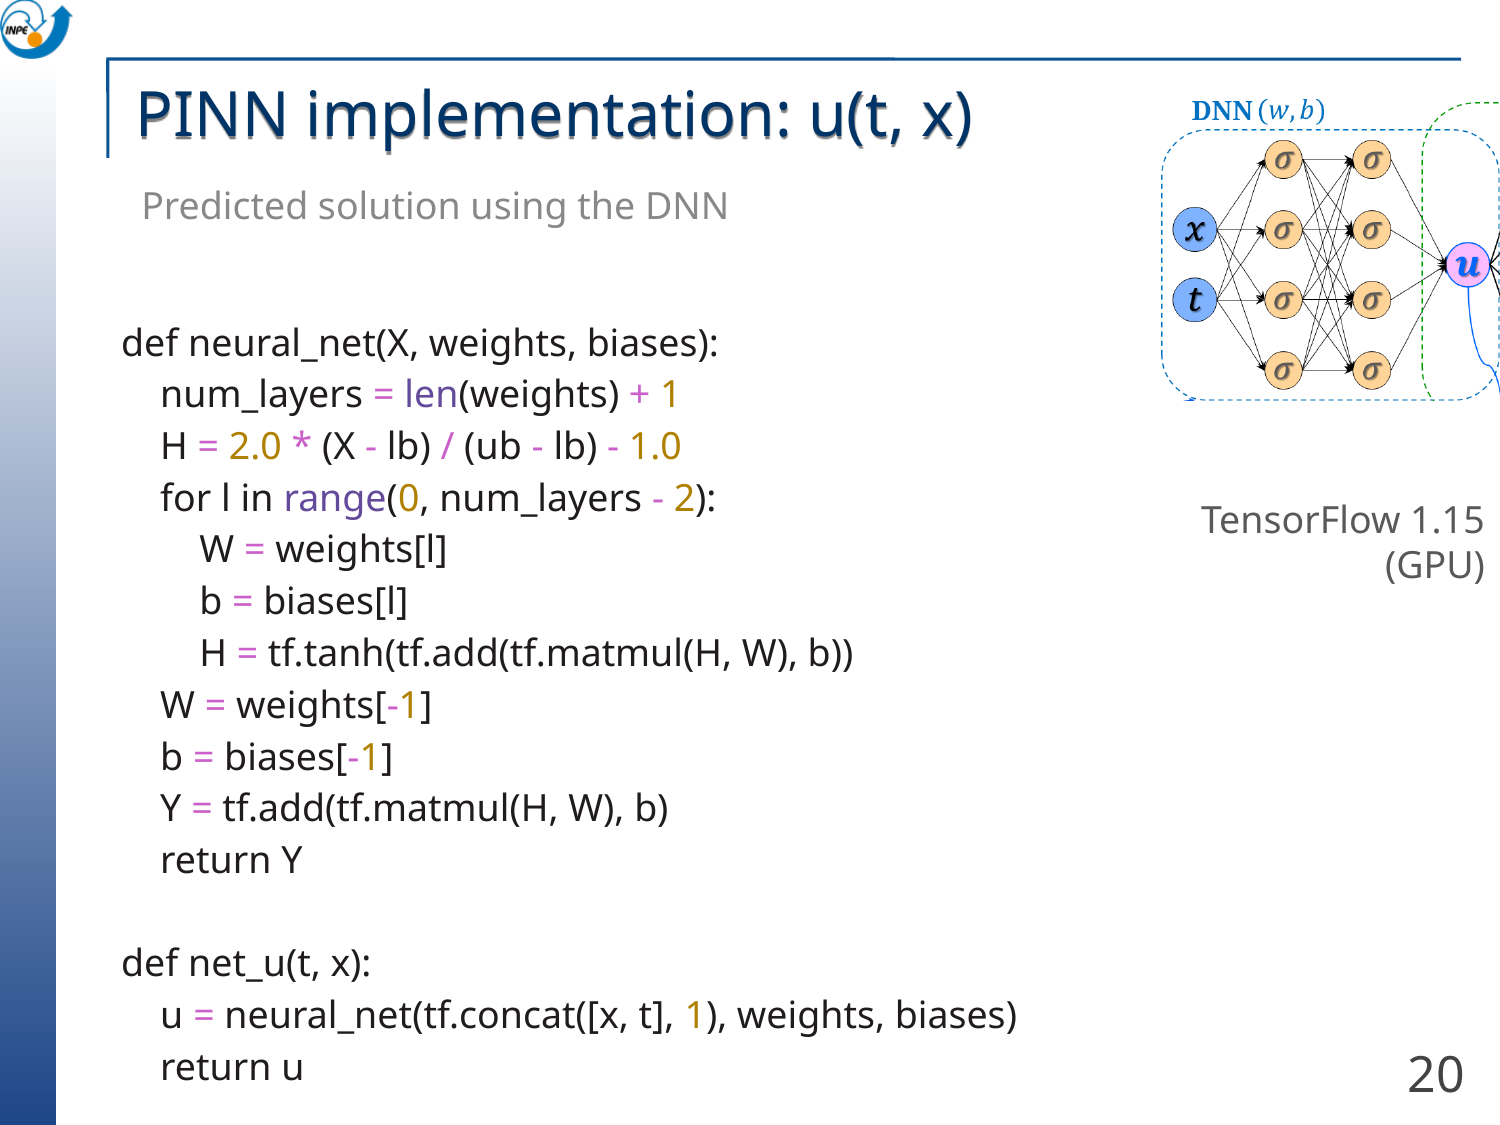

# PINN implementation: u(t, x)
Predicted solution using the DNN
def neural_net(X, weights, biases):
 num_layers = len(weights) + 1
 H = 2.0 * (X - lb) / (ub - lb) - 1.0
 for l in range(0, num_layers - 2):
 W = weights[l]
 b = biases[l]
 H = tf.tanh(tf.add(tf.matmul(H, W), b))
 W = weights[-1]
 b = biases[-1]
 Y = tf.add(tf.matmul(H, W), b)
 return Y
def net_u(t, x):
 u = neural_net(tf.concat([x, t], 1), weights, biases)
 return u
TensorFlow 1.15 (GPU)